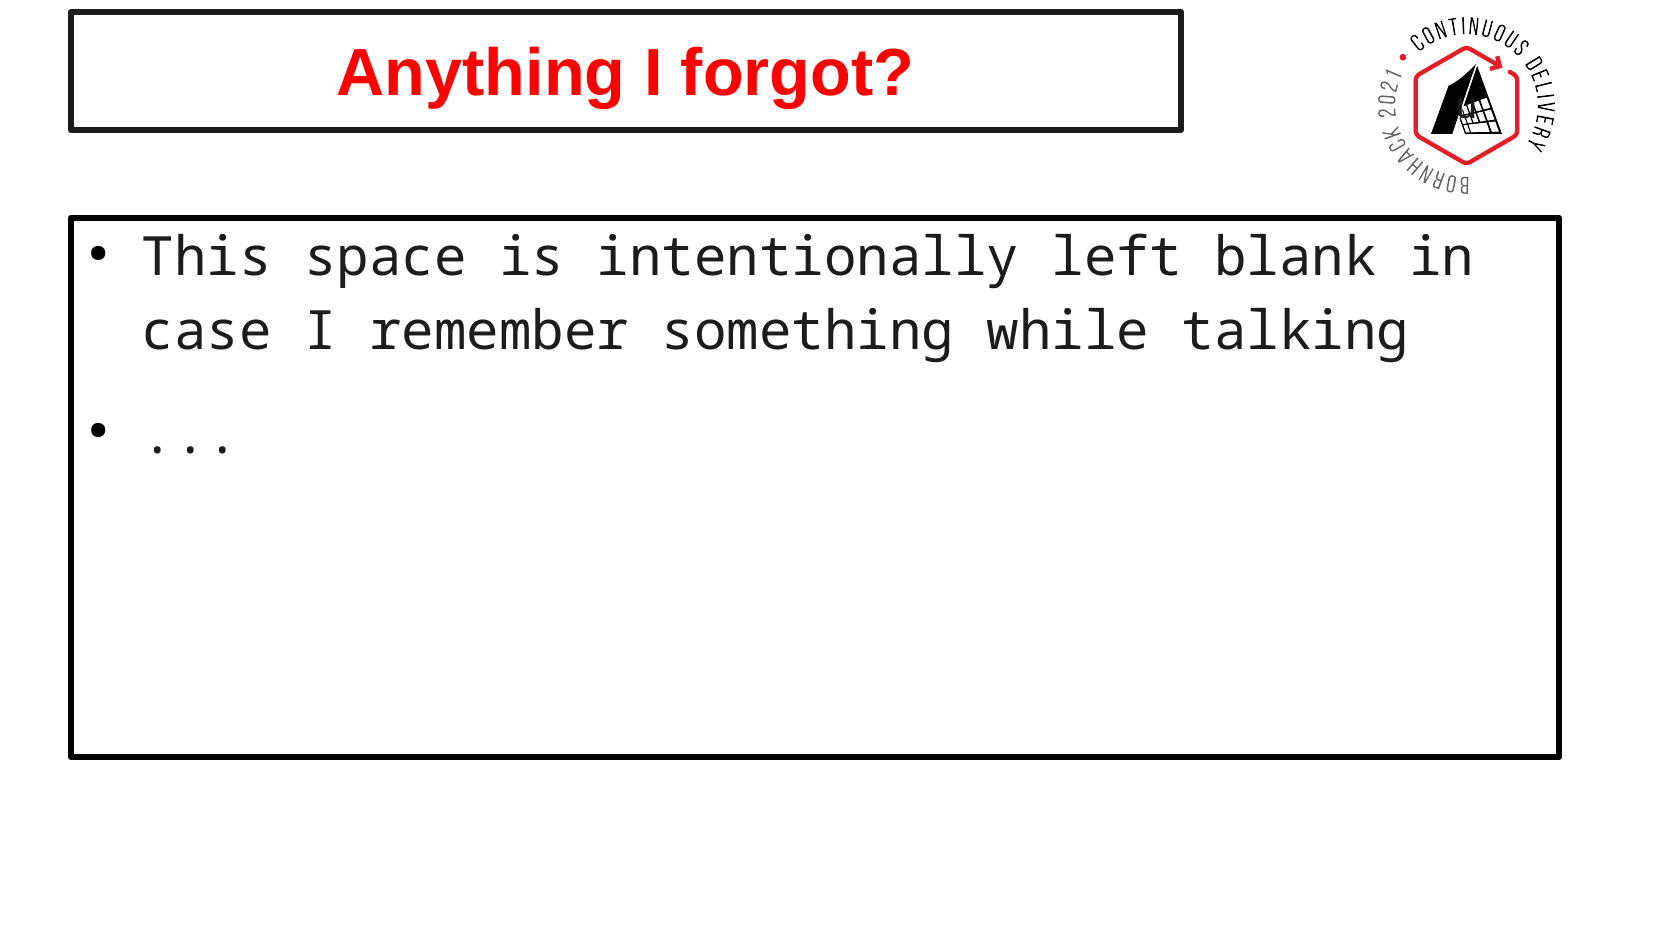

# Anything I forgot?
This space is intentionally left blank in case I remember something while talking
...